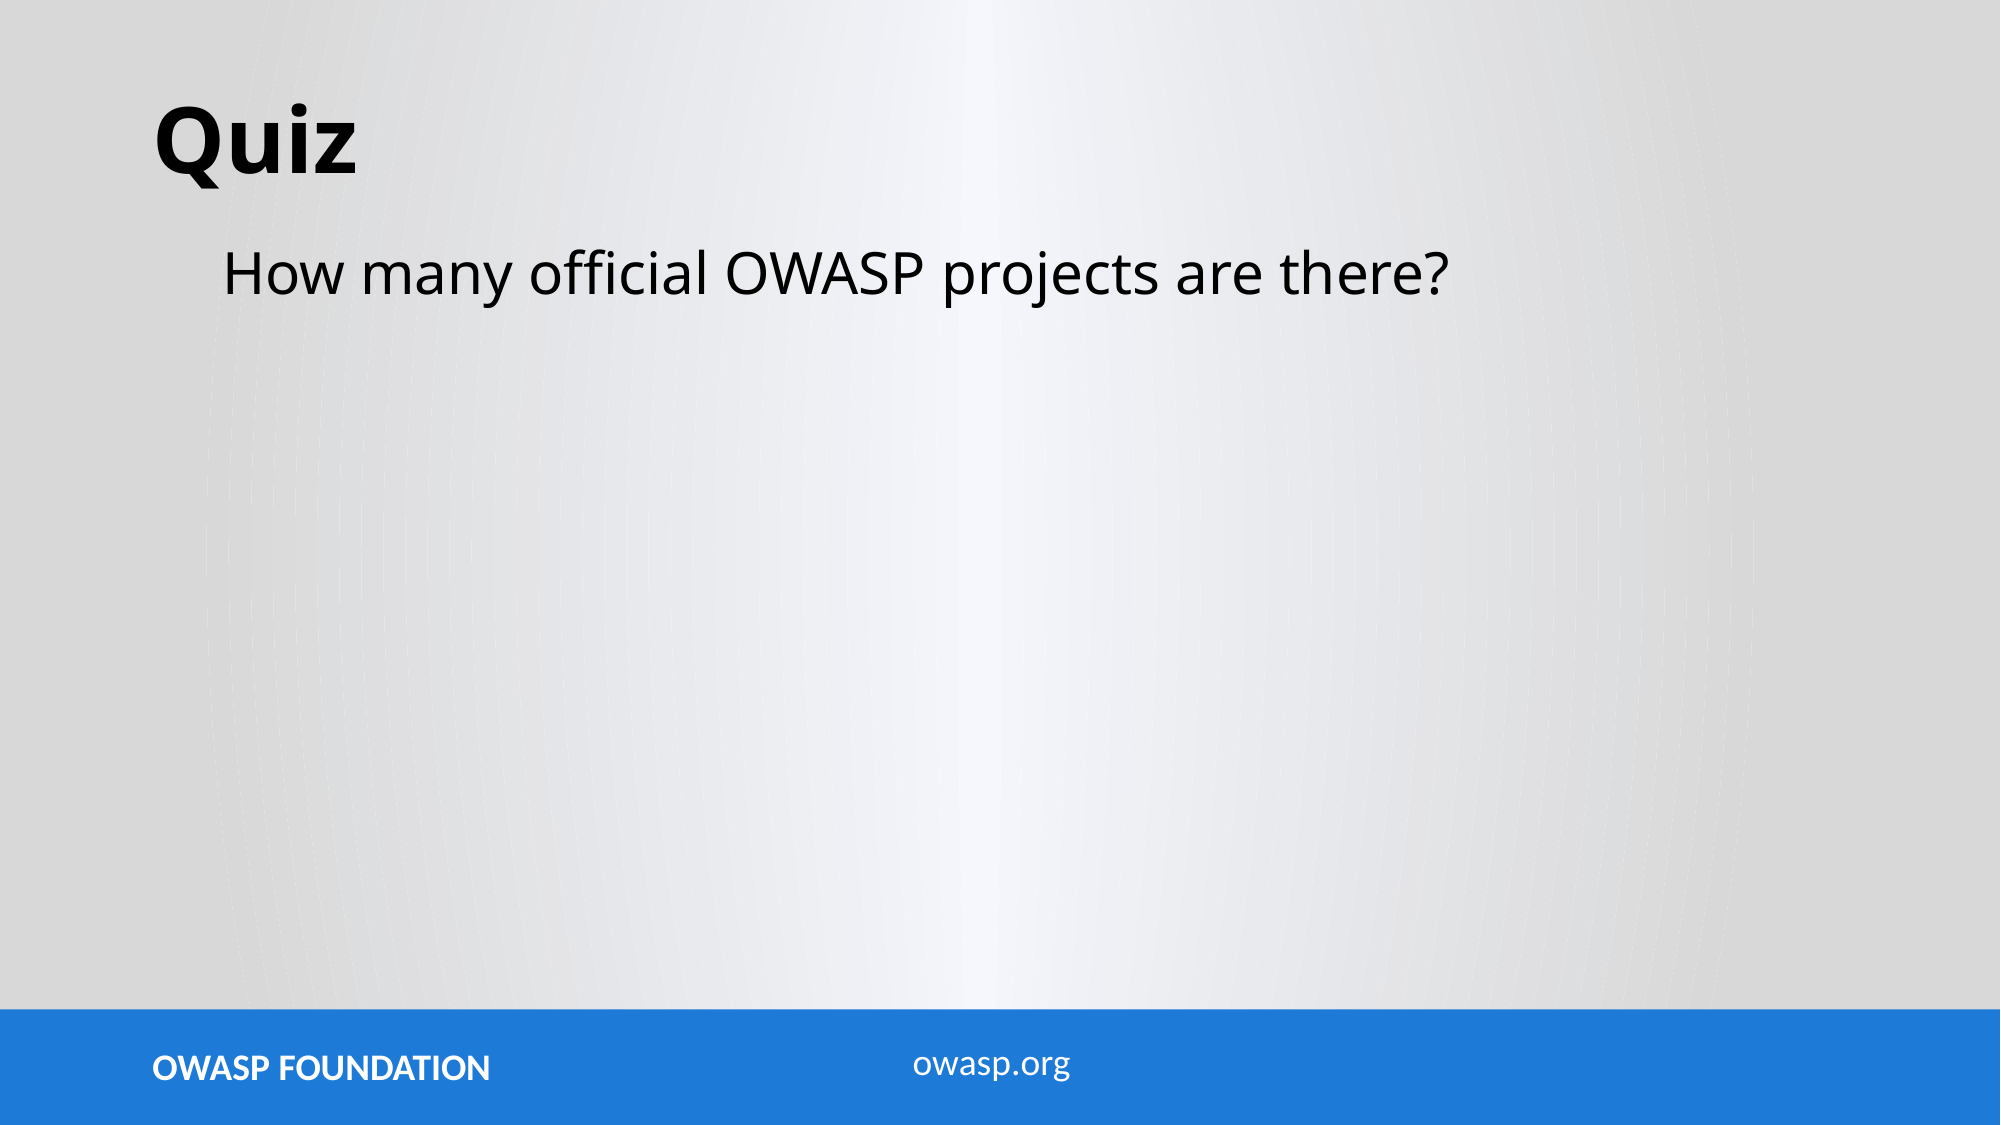

# Quiz
How many official OWASP projects are there?